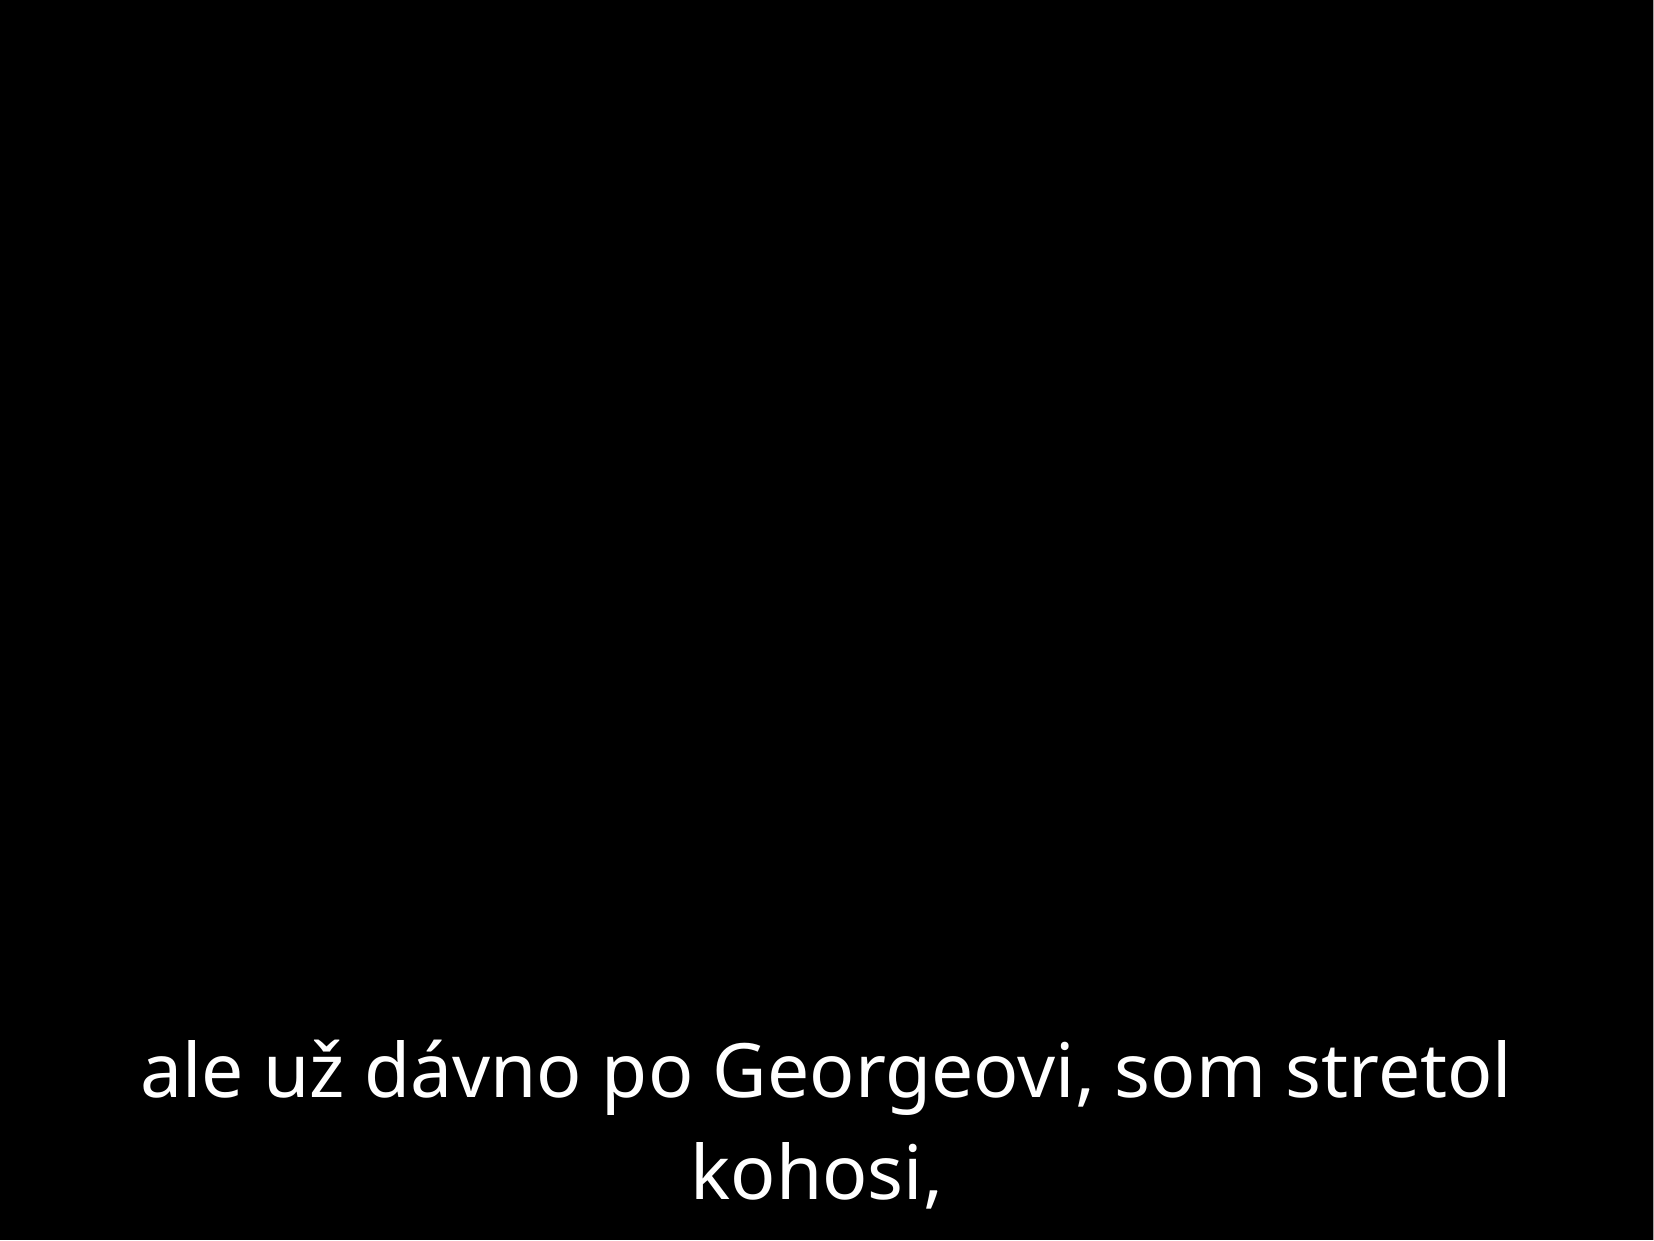

# ale už dávno po Georgeovi, som stretol kohosi,